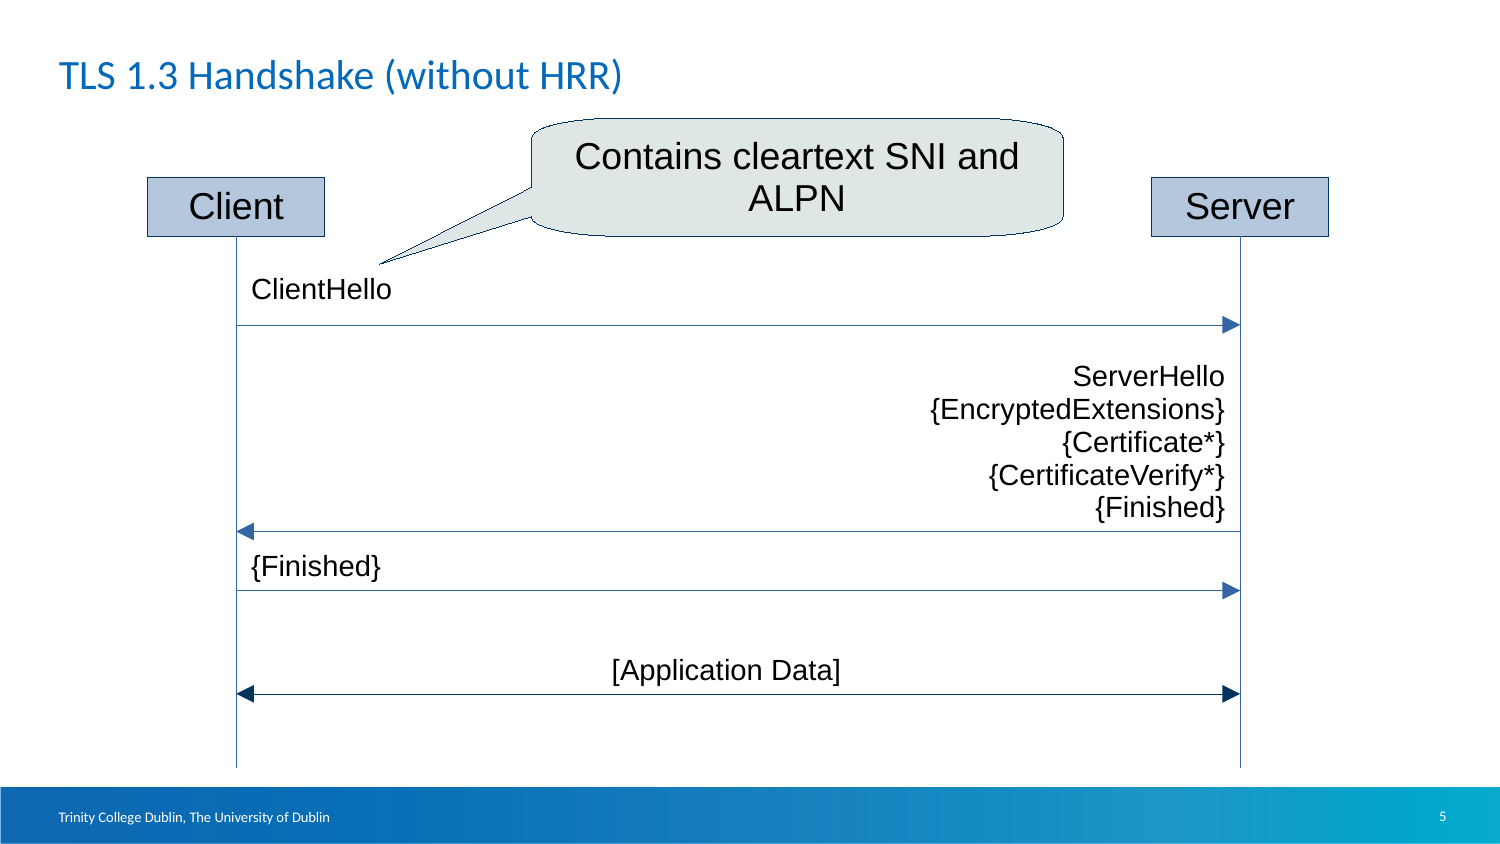

# TLS 1.3 Handshake (without HRR)
Contains cleartext SNI and ALPN
Client
Server
ClientHello
ServerHello
{EncryptedExtensions}
{Certificate*}
{CertificateVerify*}
{Finished}
{Finished}
[Application Data]